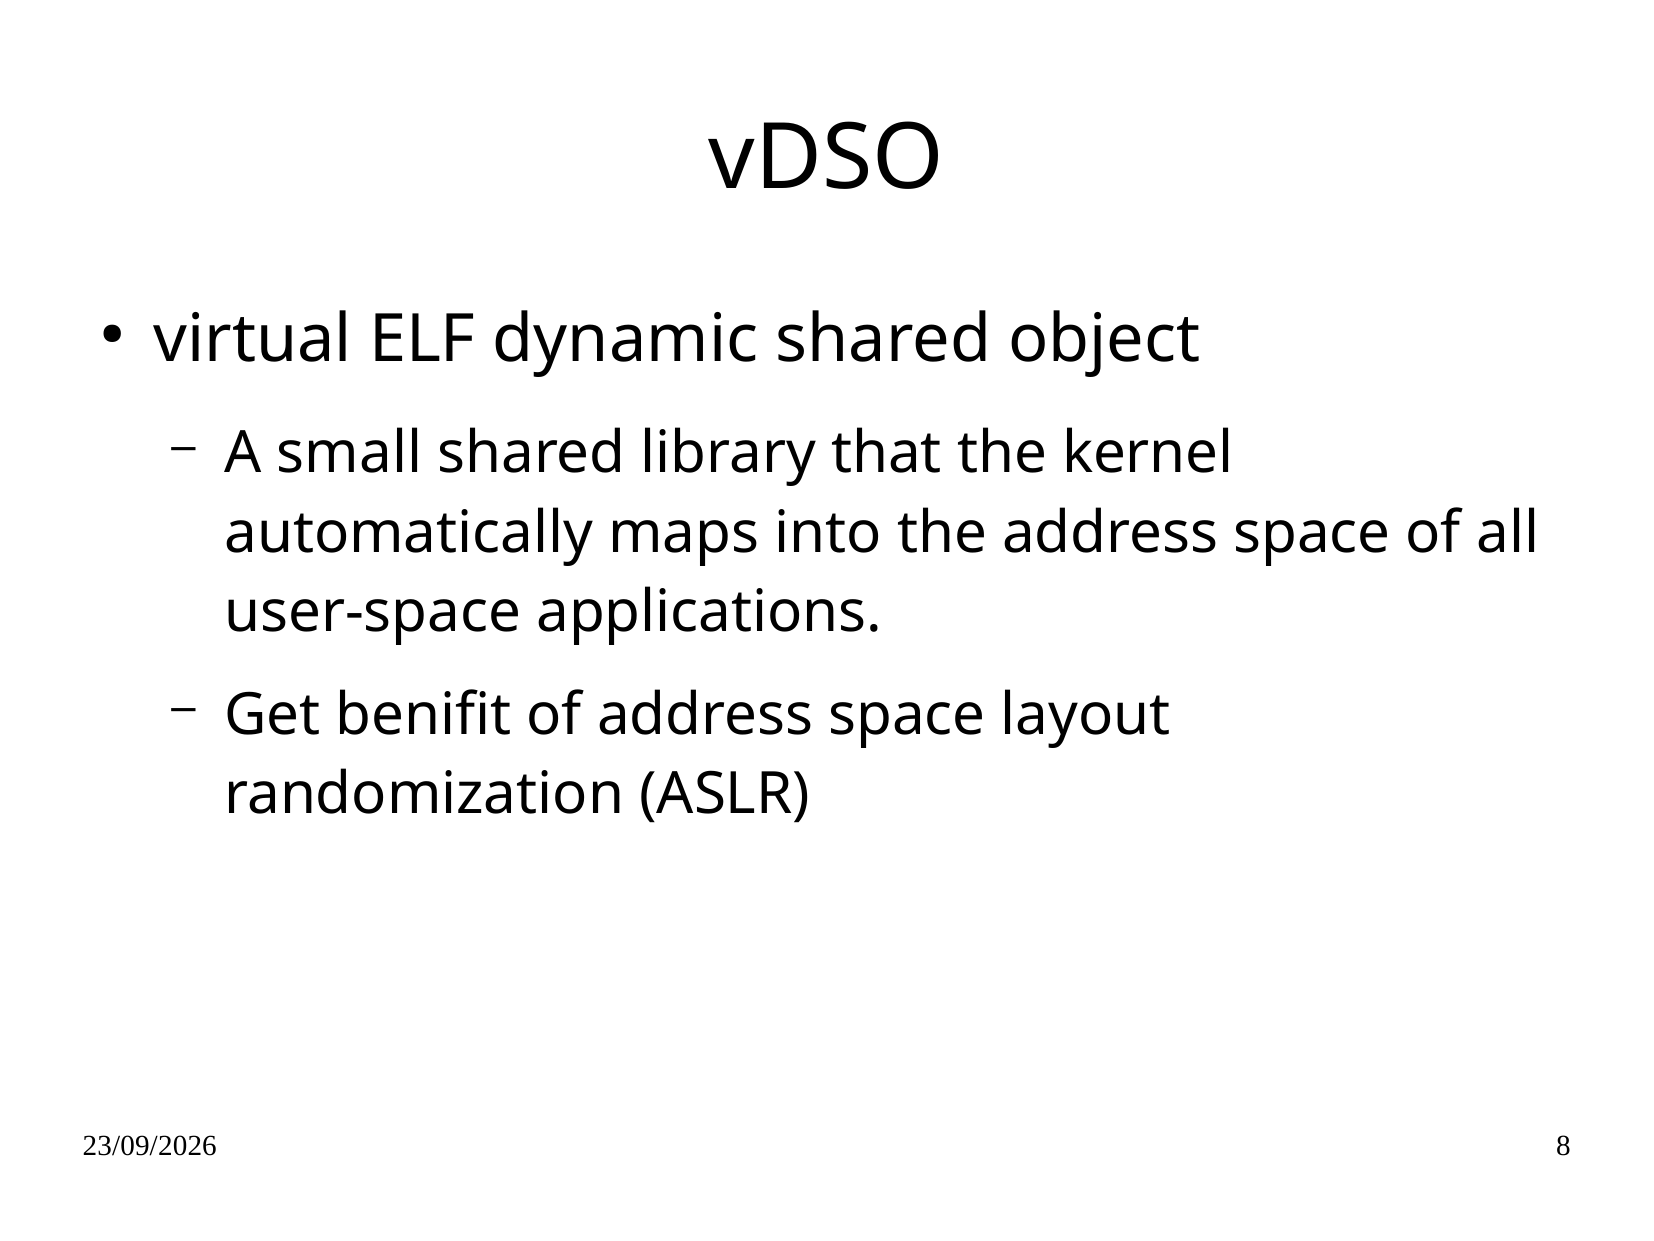

# vDSO
virtual ELF dynamic shared object
A small shared library that the kernel automatically maps into the address space of all user-space applications.
Get benifit of address space layout randomization (ASLR)
8